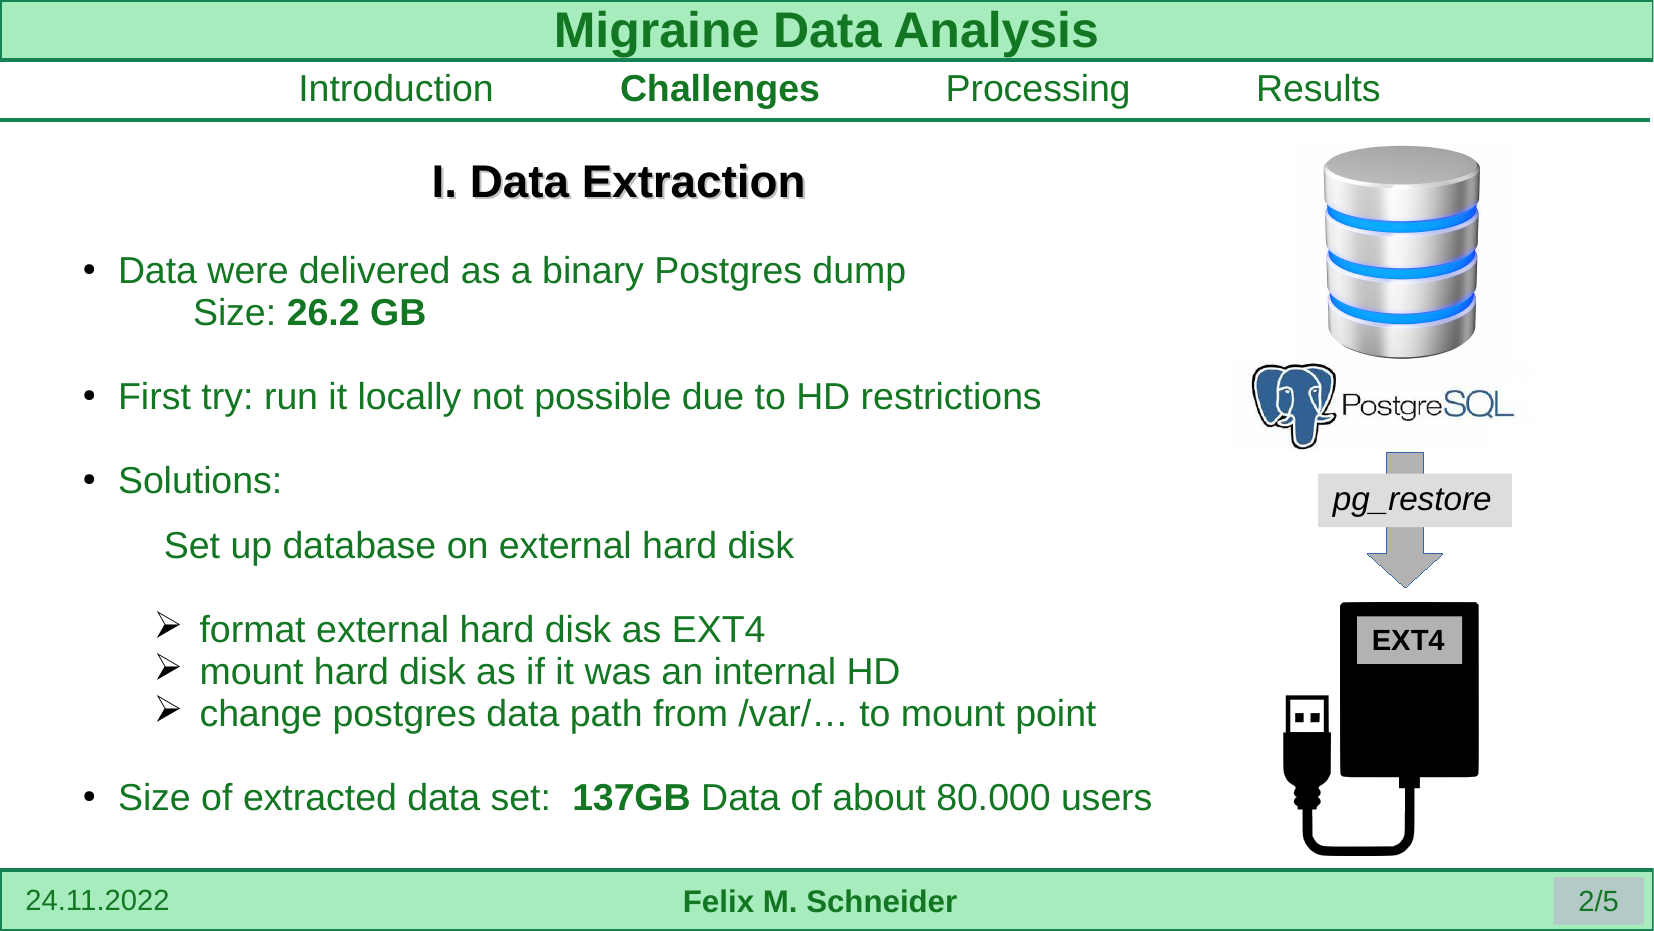

# Migraine Data Analysis
Introduction Challenges Processing Results
I. Data Extraction
Data were delivered as a binary Postgres dump
	Size: 26.2 GB
First try: run it locally not possible due to HD restrictions
Solutions:
 Set up database on external hard disk
 format external hard disk as EXT4
 mount hard disk as if it was an internal HD
 change postgres data path from /var/… to mount point
Size of extracted data set: 137GB Data of about 80.000 users
pg_restore
EXT4
2/5